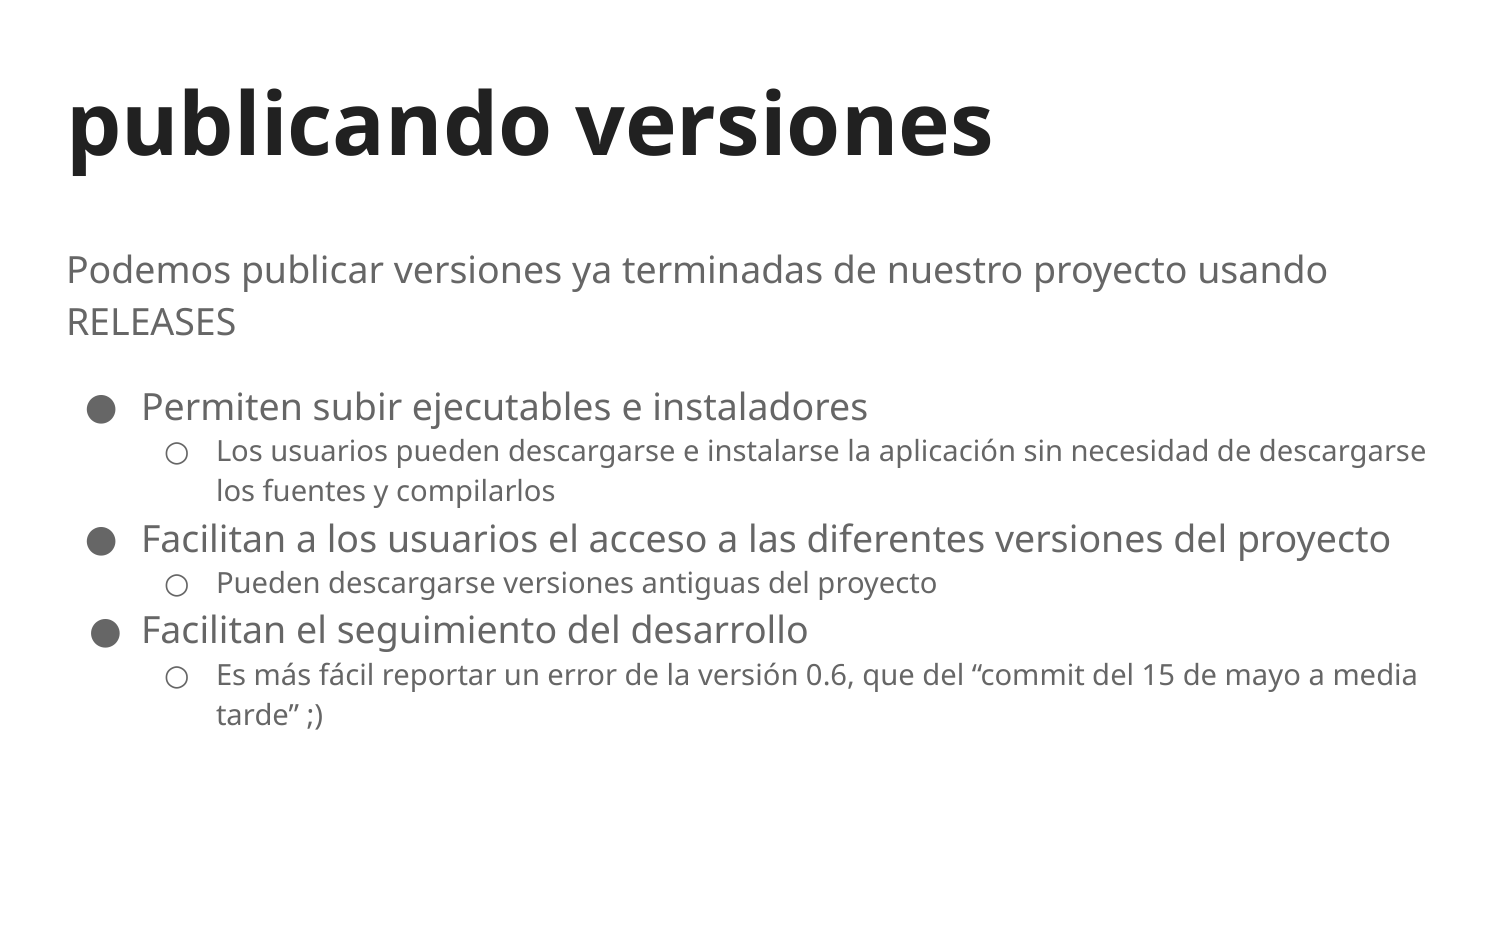

# publicando versiones
Podemos publicar versiones ya terminadas de nuestro proyecto usando RELEASES
Permiten subir ejecutables e instaladores
Los usuarios pueden descargarse e instalarse la aplicación sin necesidad de descargarse los fuentes y compilarlos
Facilitan a los usuarios el acceso a las diferentes versiones del proyecto
Pueden descargarse versiones antiguas del proyecto
Facilitan el seguimiento del desarrollo
Es más fácil reportar un error de la versión 0.6, que del “commit del 15 de mayo a media tarde” ;)